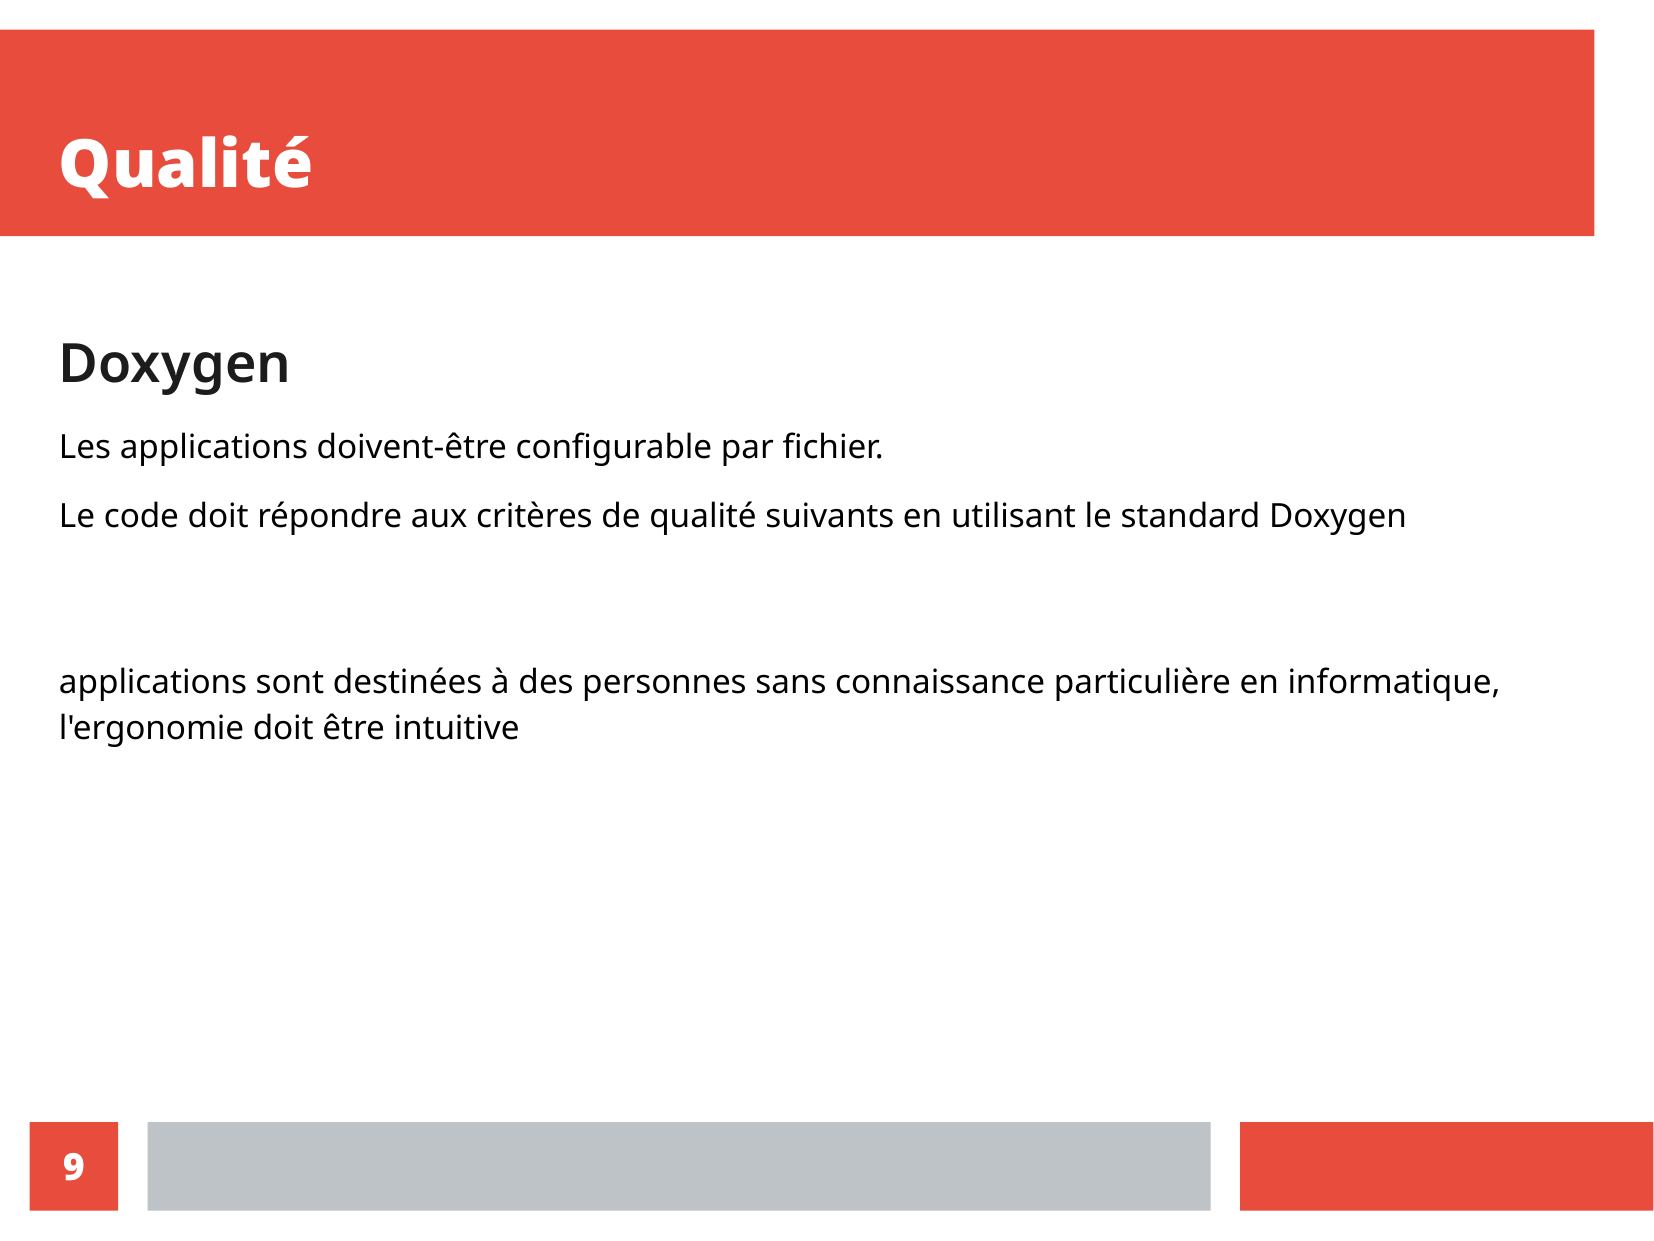

# Qualité
Doxygen
Les applications doivent-être configurable par fichier.
Le code doit répondre aux critères de qualité suivants en utilisant le standard Doxygen
applications sont destinées à des personnes sans connaissance particulière en informatique, l'ergonomie doit être intuitive
9